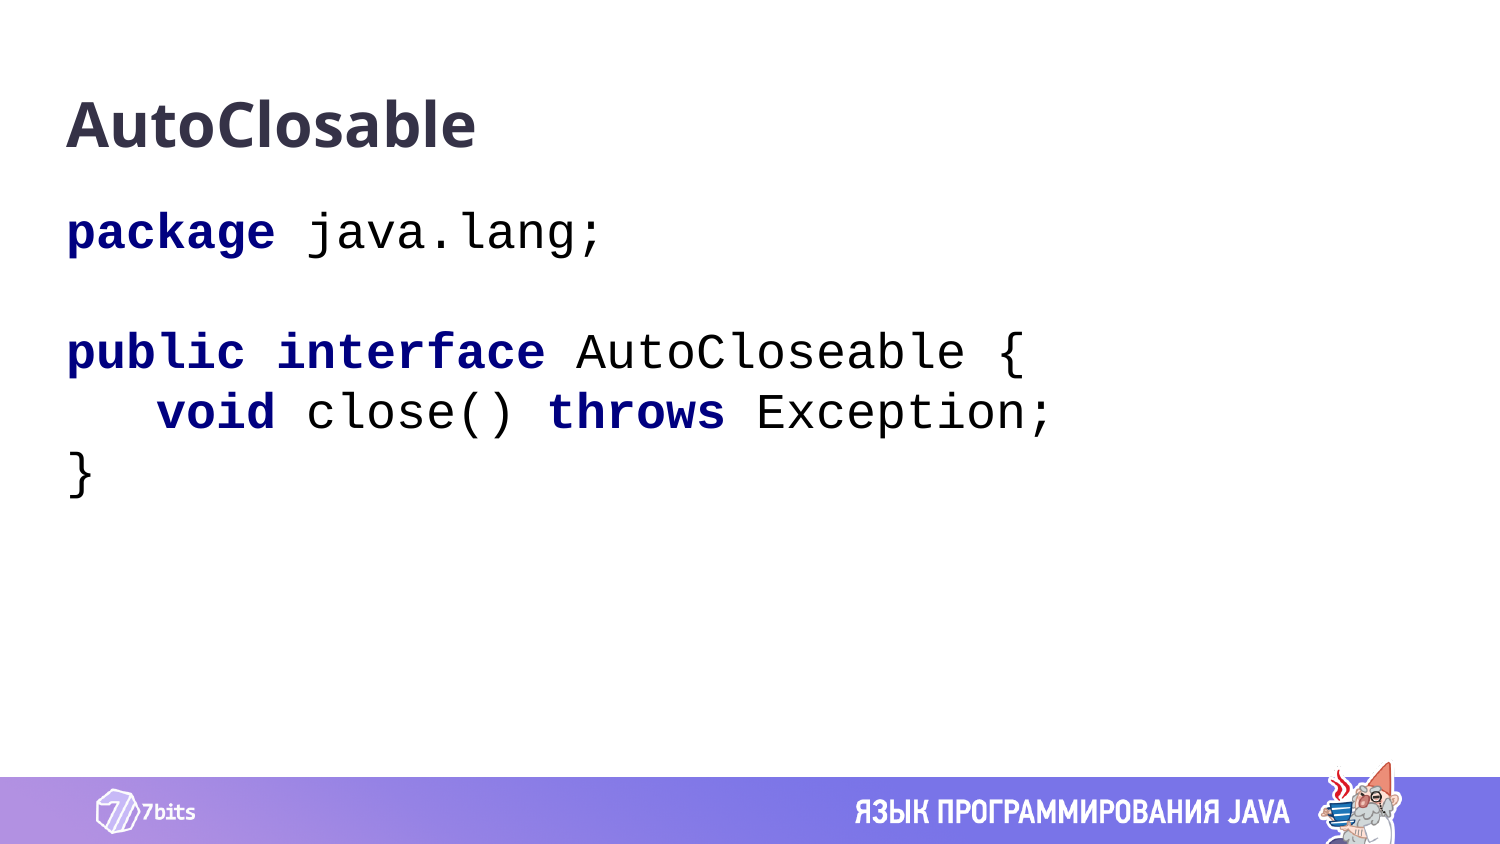

# AutoClosable
package java.lang;
public interface AutoCloseable {
 void close() throws Exception;
}